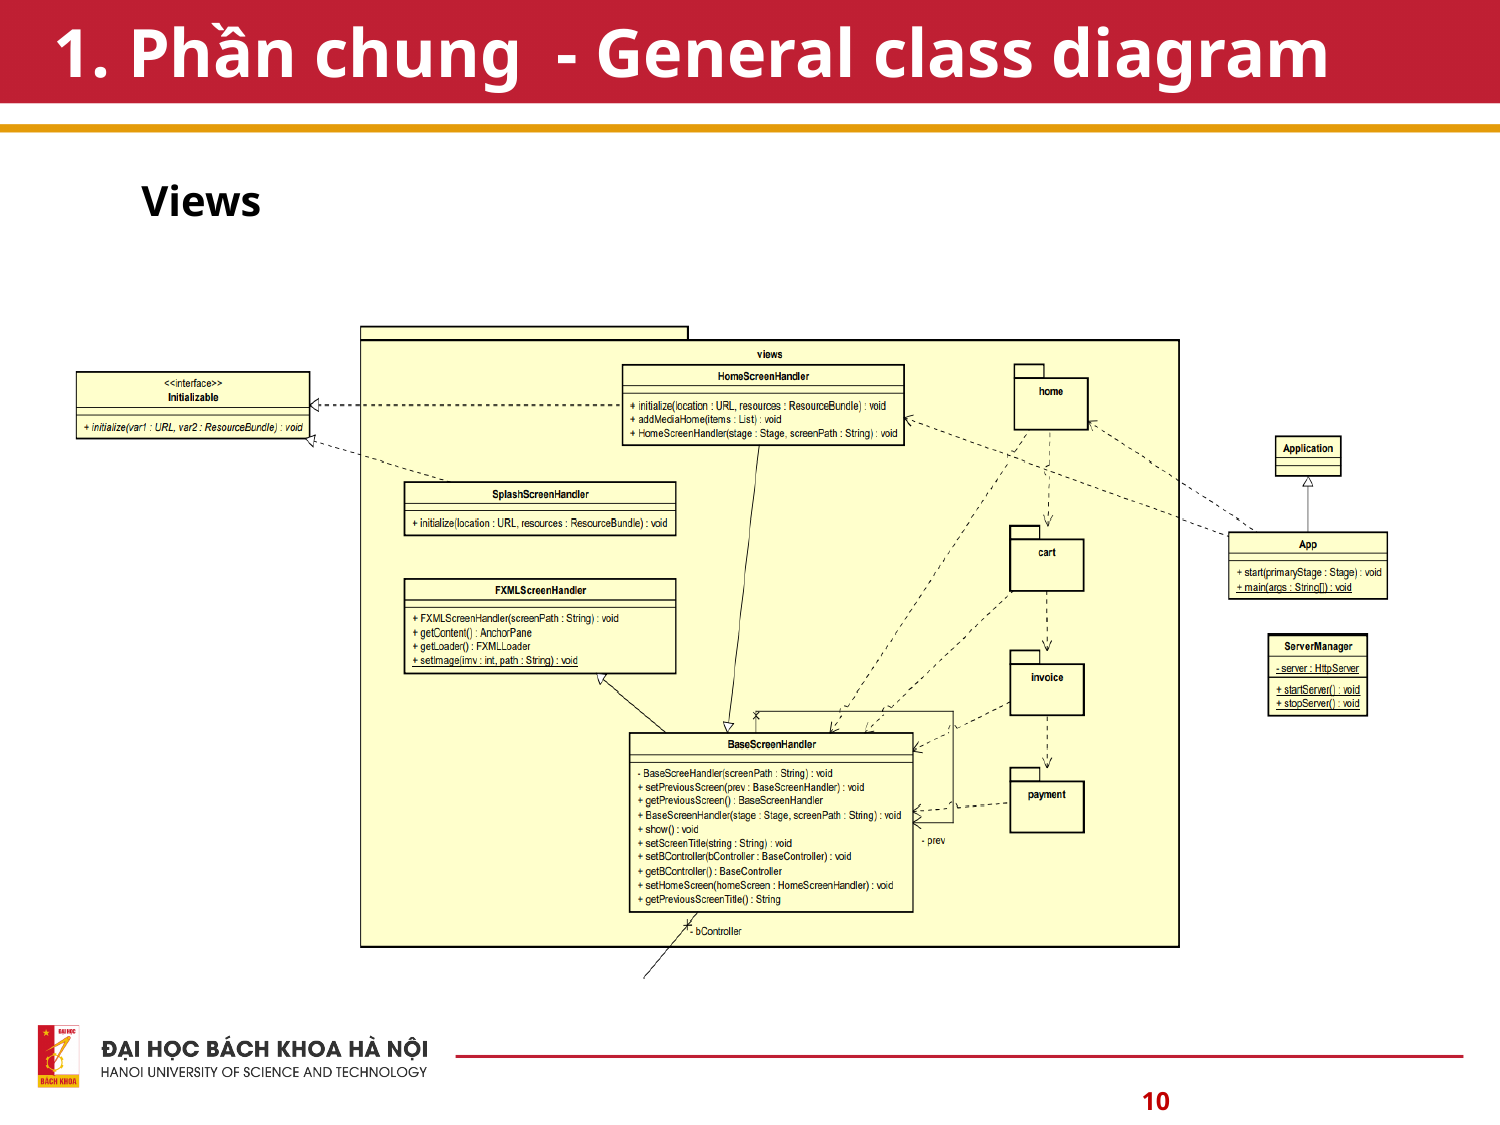

# 1. Phần chung - General class diagram
Views
9